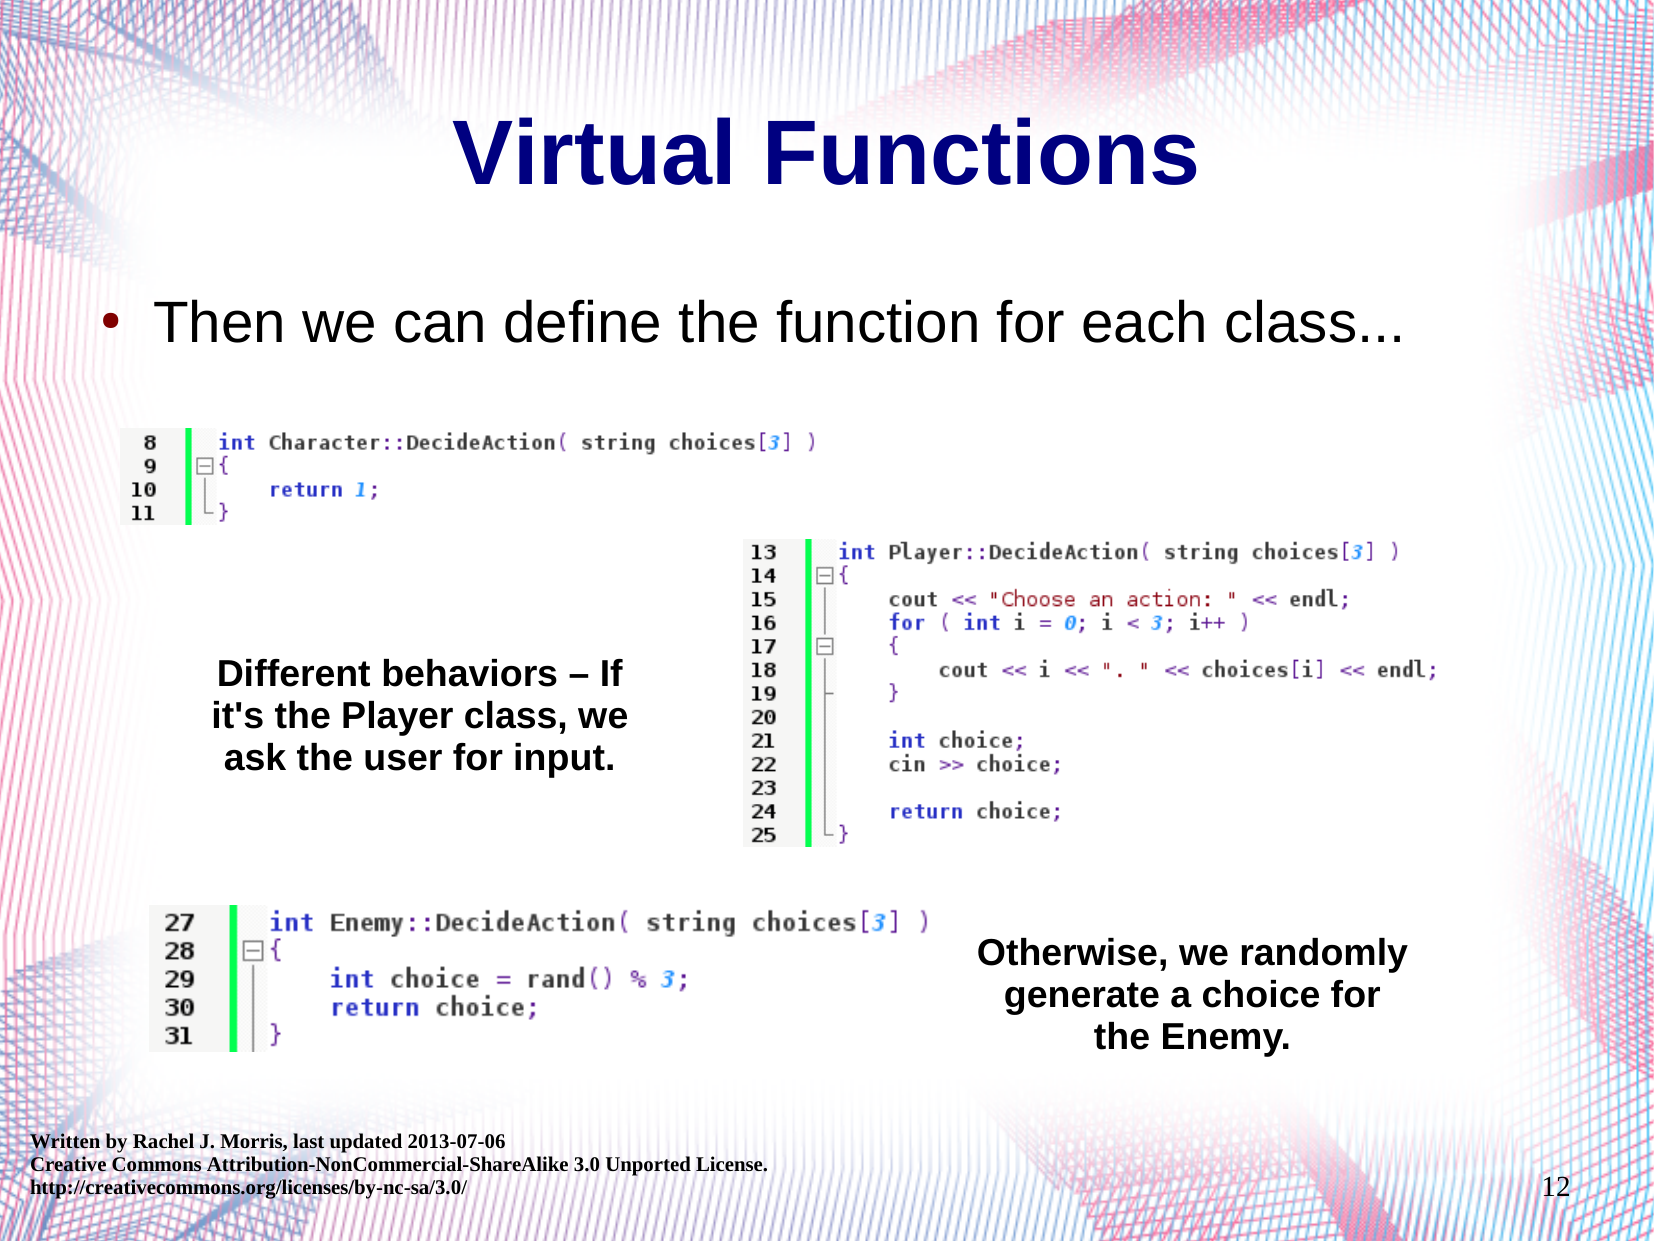

# Virtual Functions
Then we can define the function for each class...
Different behaviors – If it's the Player class, we ask the user for input.
Otherwise, we randomly generate a choice for the Enemy.
12